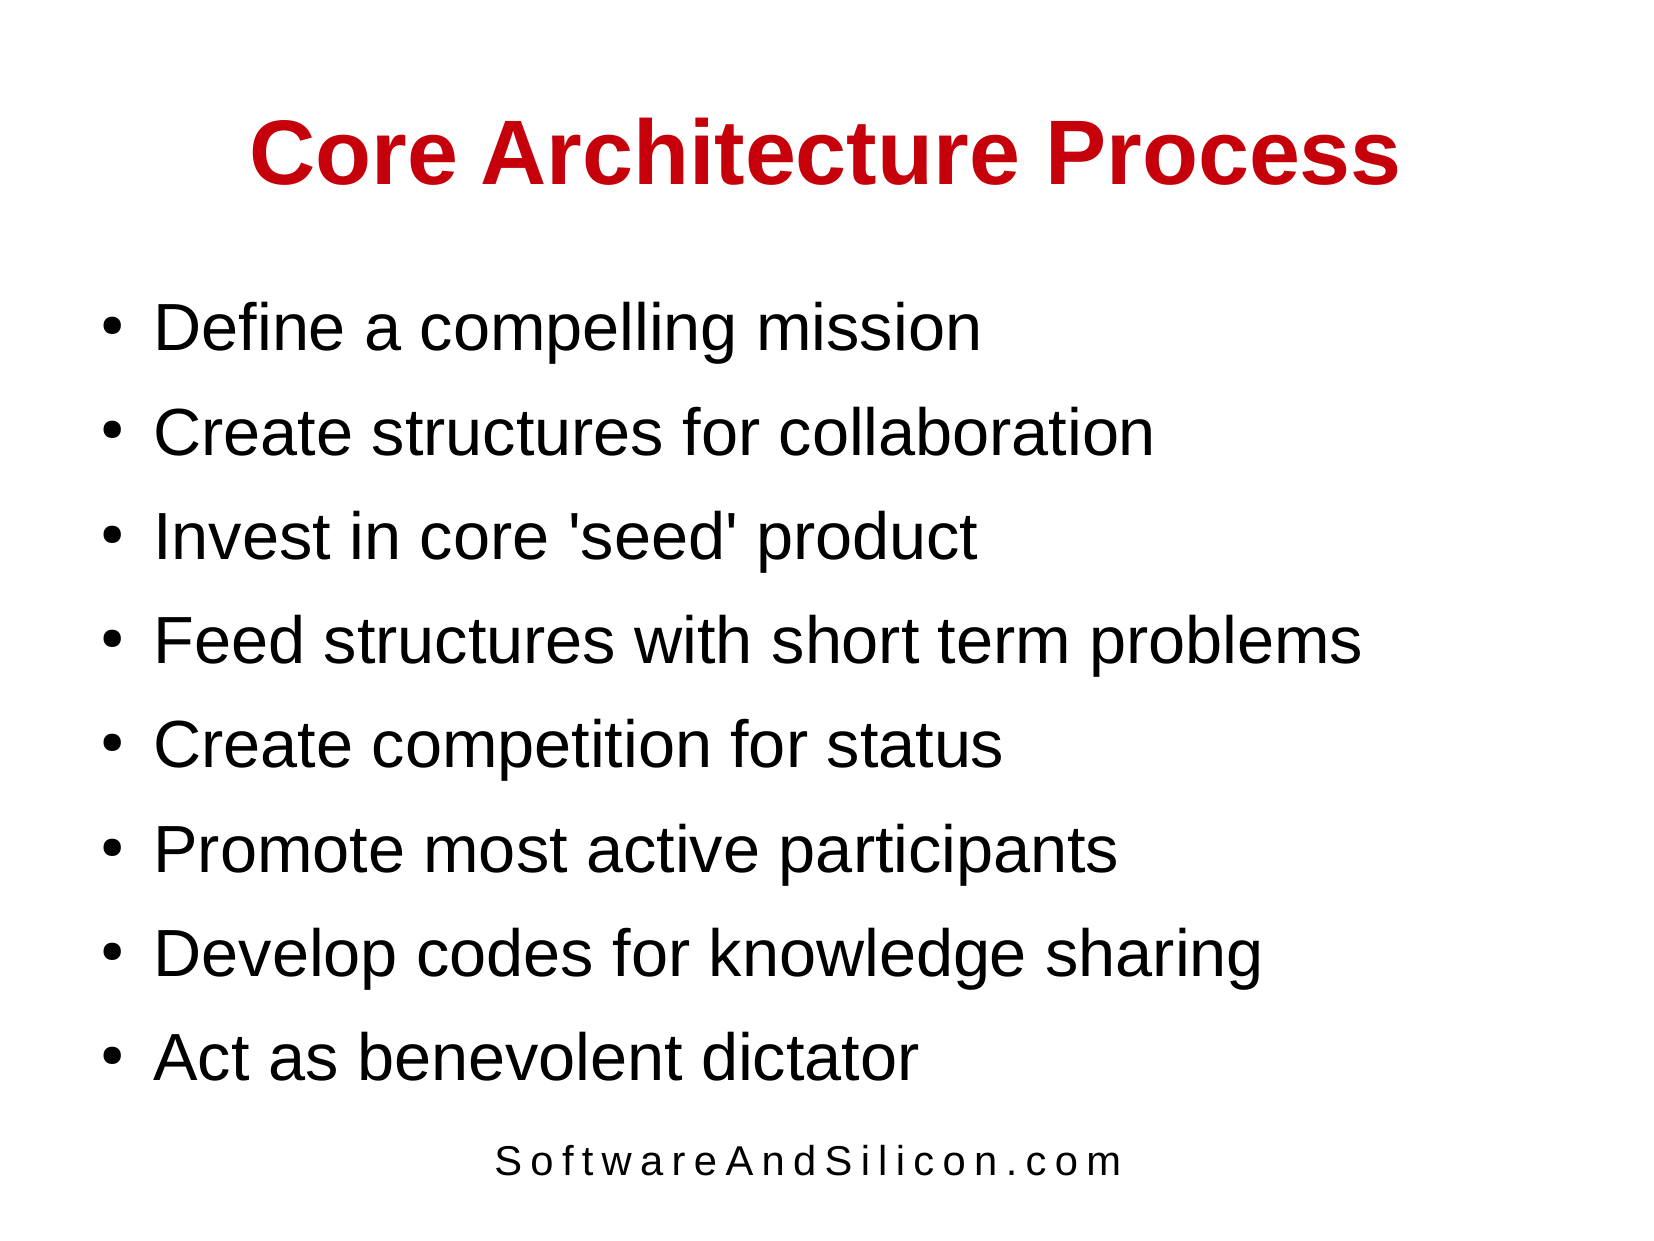

# Core Architecture Process
Define a compelling mission
Create structures for collaboration
Invest in core 'seed' product
Feed structures with short term problems
Create competition for status
Promote most active participants
Develop codes for knowledge sharing
Act as benevolent dictator